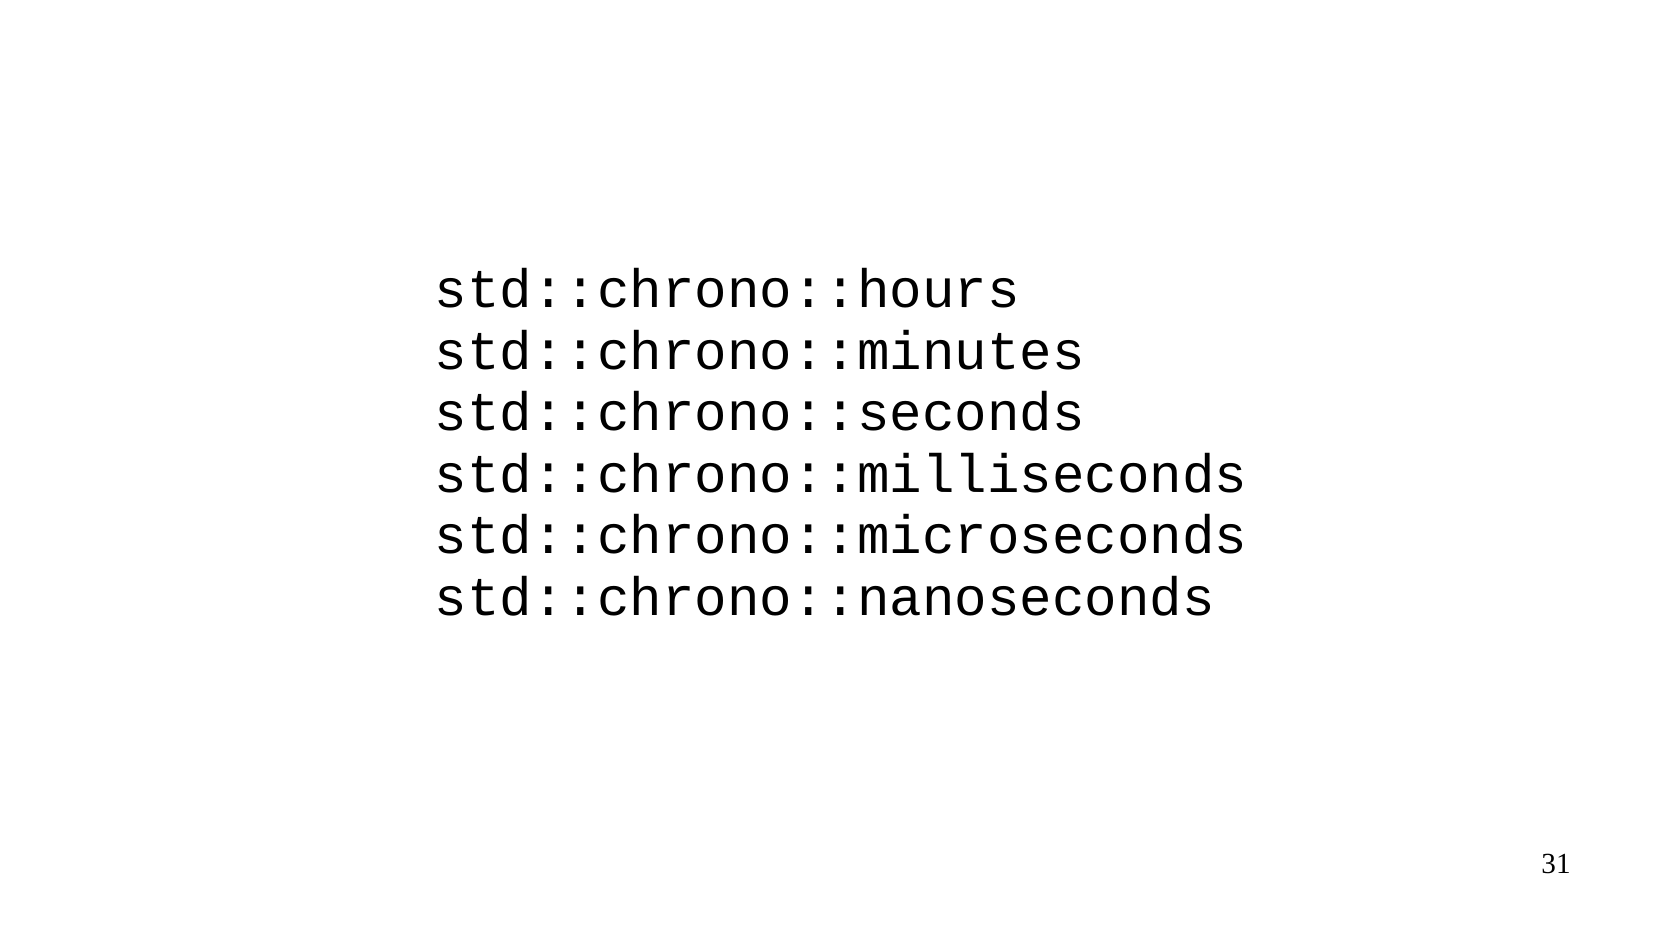

std::chrono::hours
std::chrono::minutes
std::chrono::seconds
std::chrono::milliseconds
std::chrono::microseconds
std::chrono::nanoseconds
31